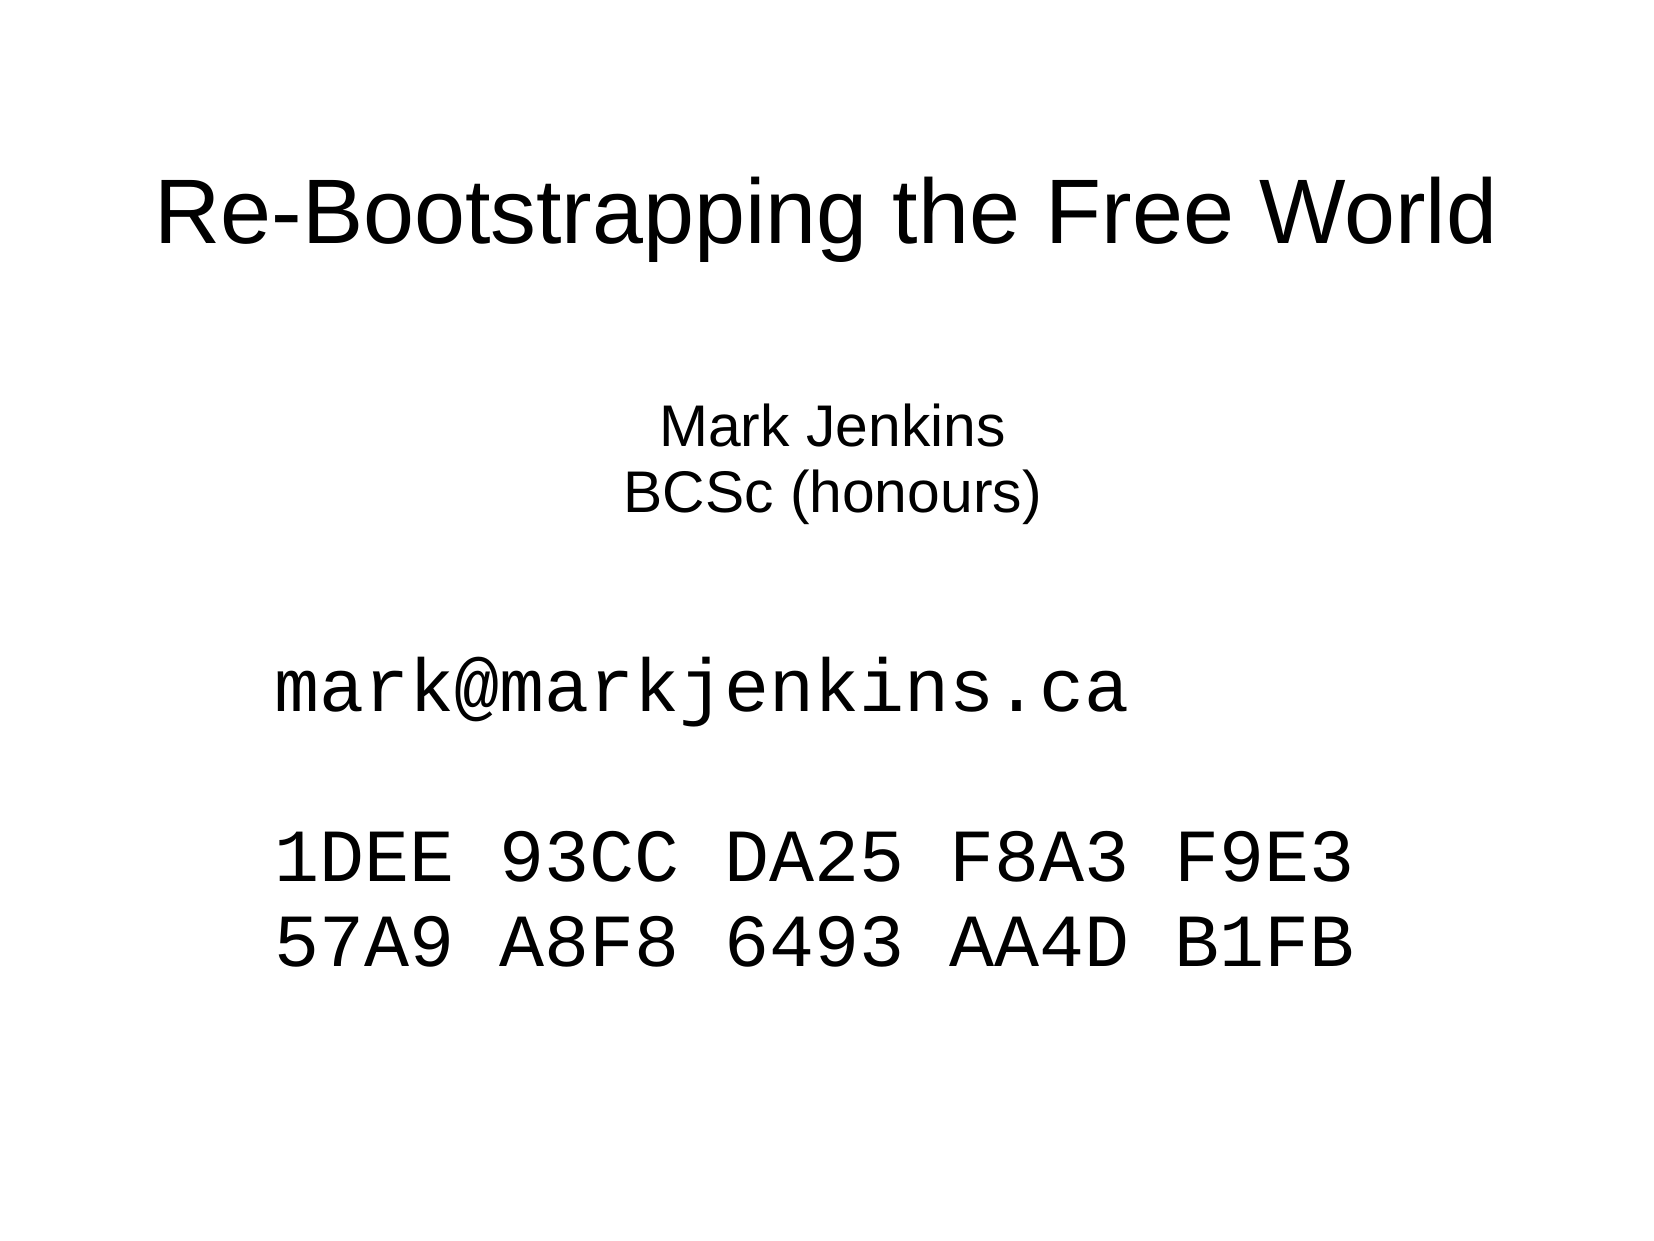

# Re-Bootstrapping the Free World
Mark Jenkins
BCSc (honours)
mark@markjenkins.ca
1DEE 93CC DA25 F8A3 F9E3 57A9 A8F8 6493 AA4D B1FB